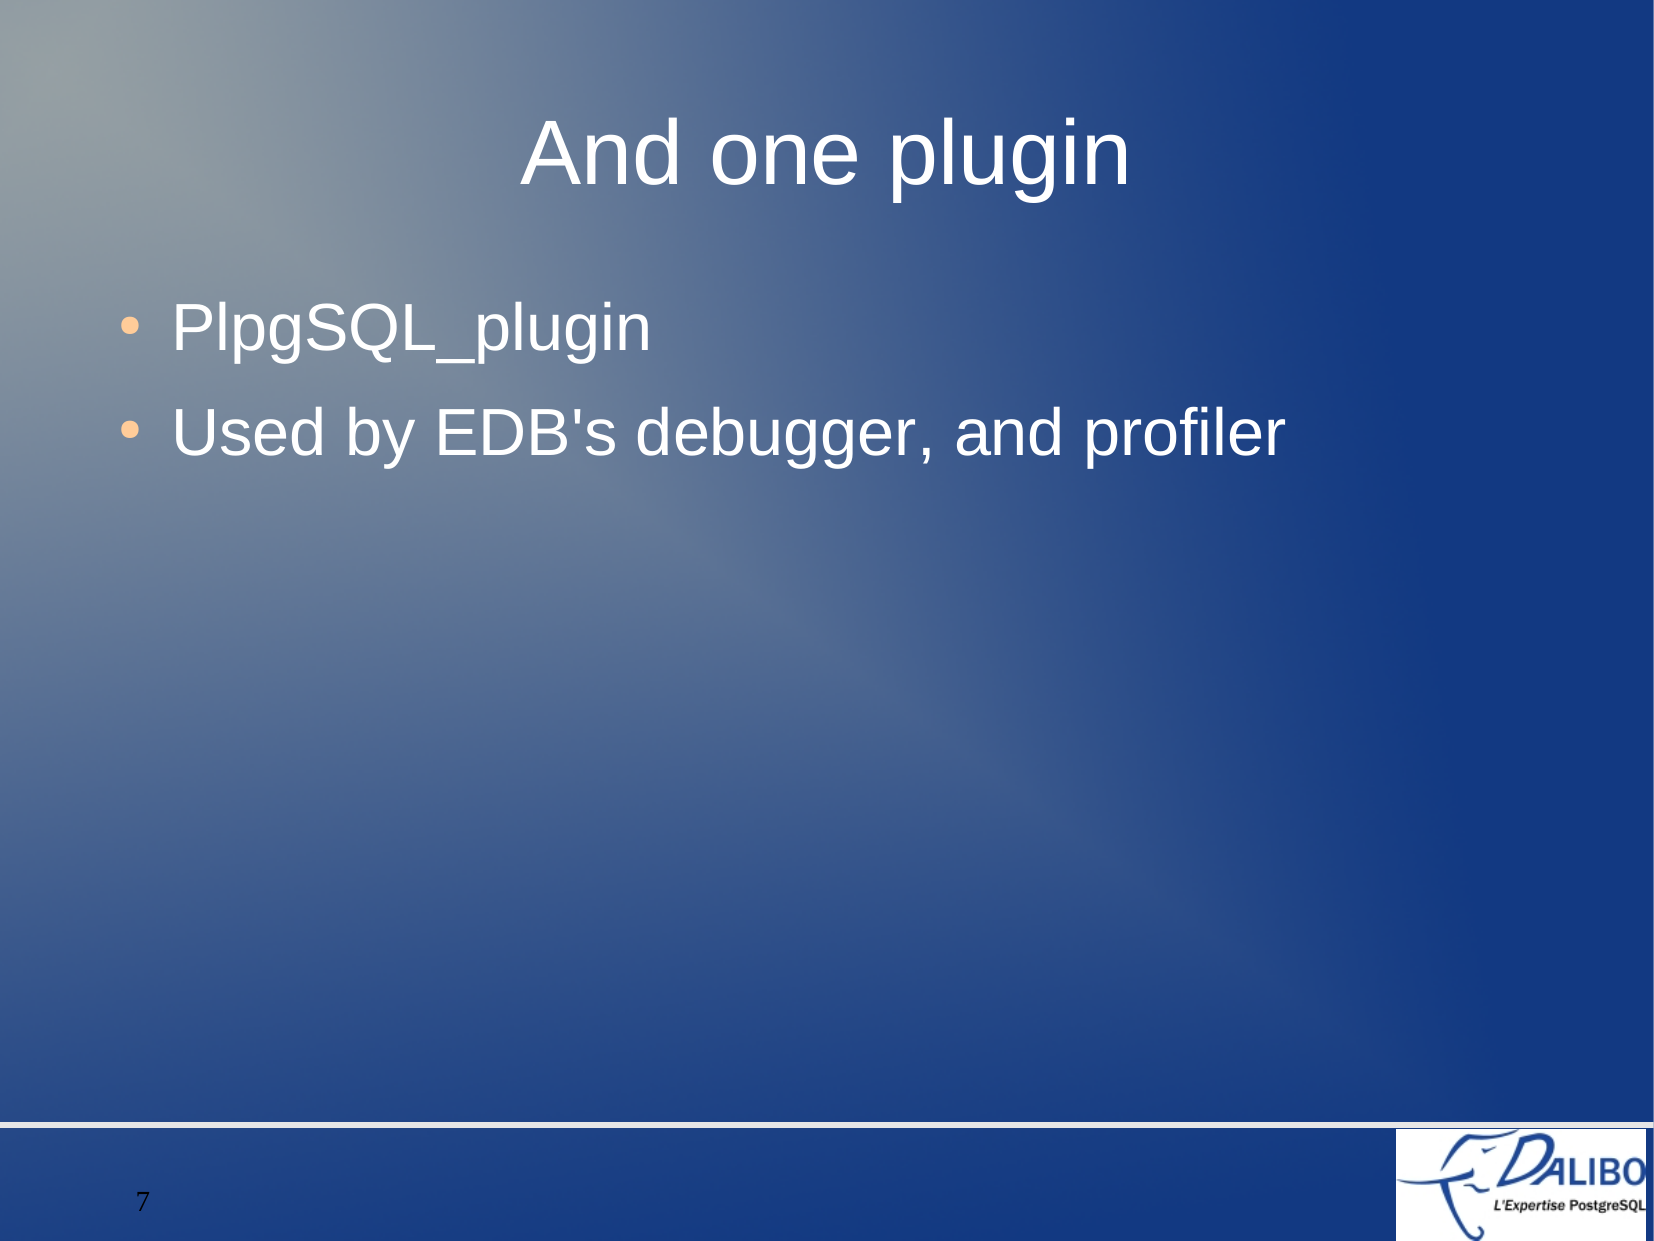

# And one plugin
PlpgSQL_plugin
Used by EDB's debugger, and profiler